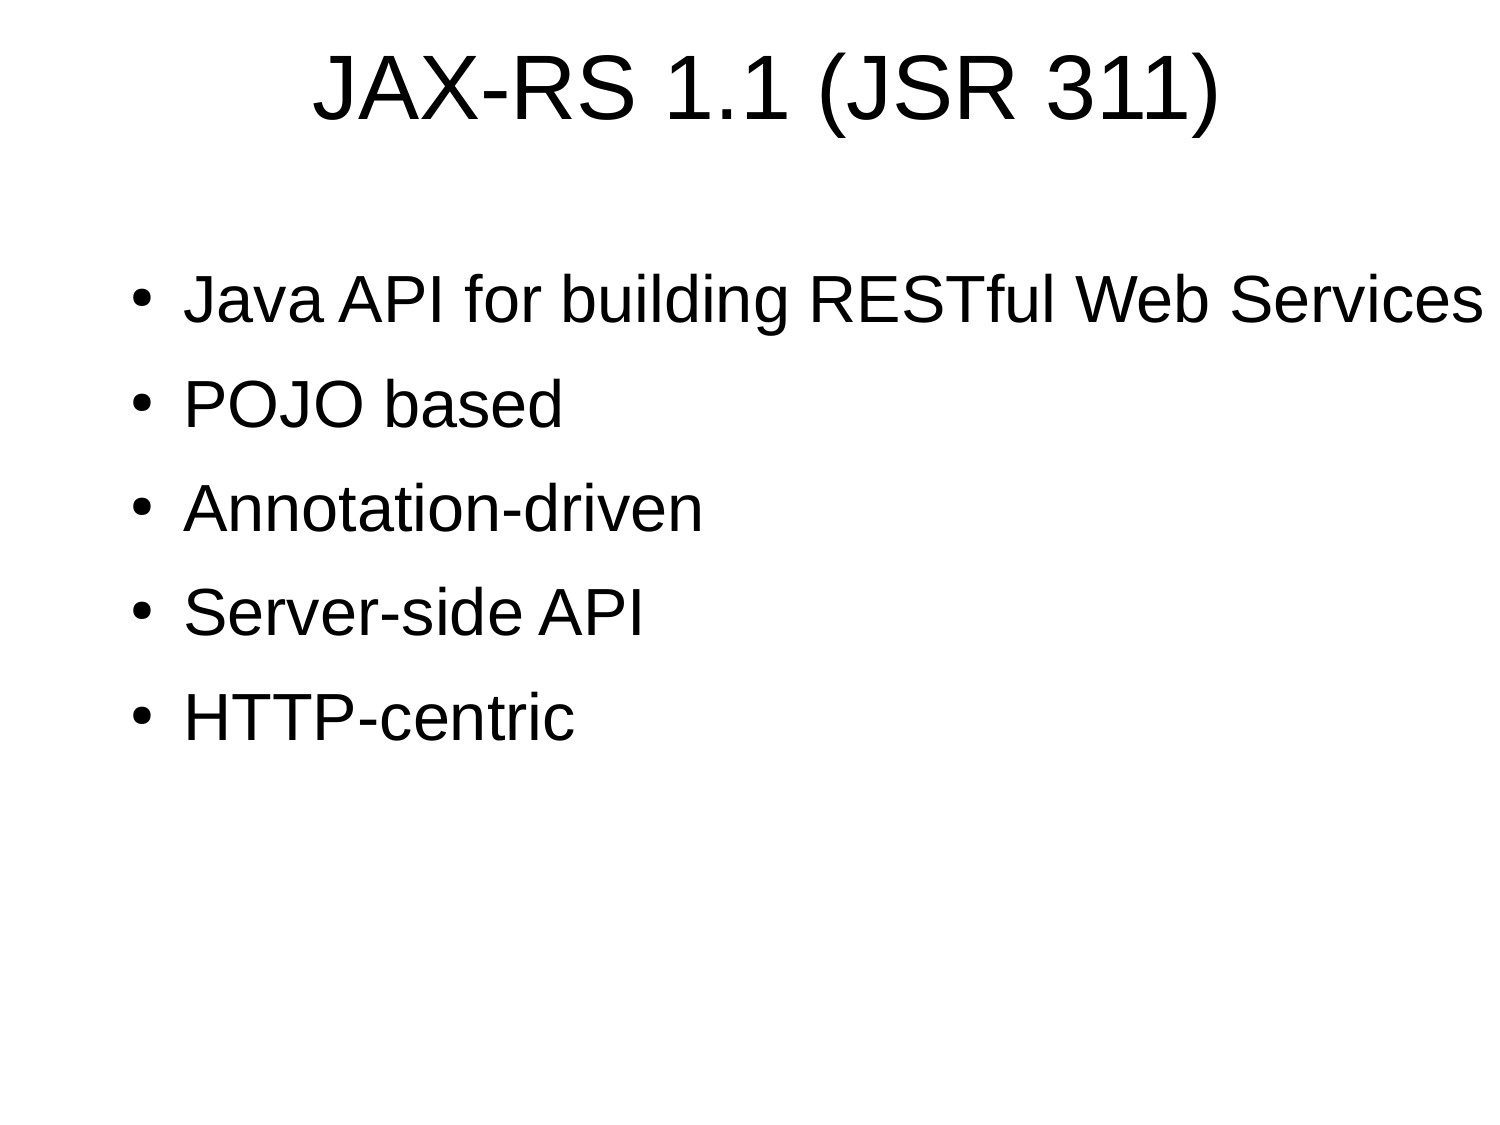

# JAX-RS 1.1 (JSR 311)
Java API for building RESTful Web Services
POJO based
Annotation-driven
Server-side API
HTTP-centric